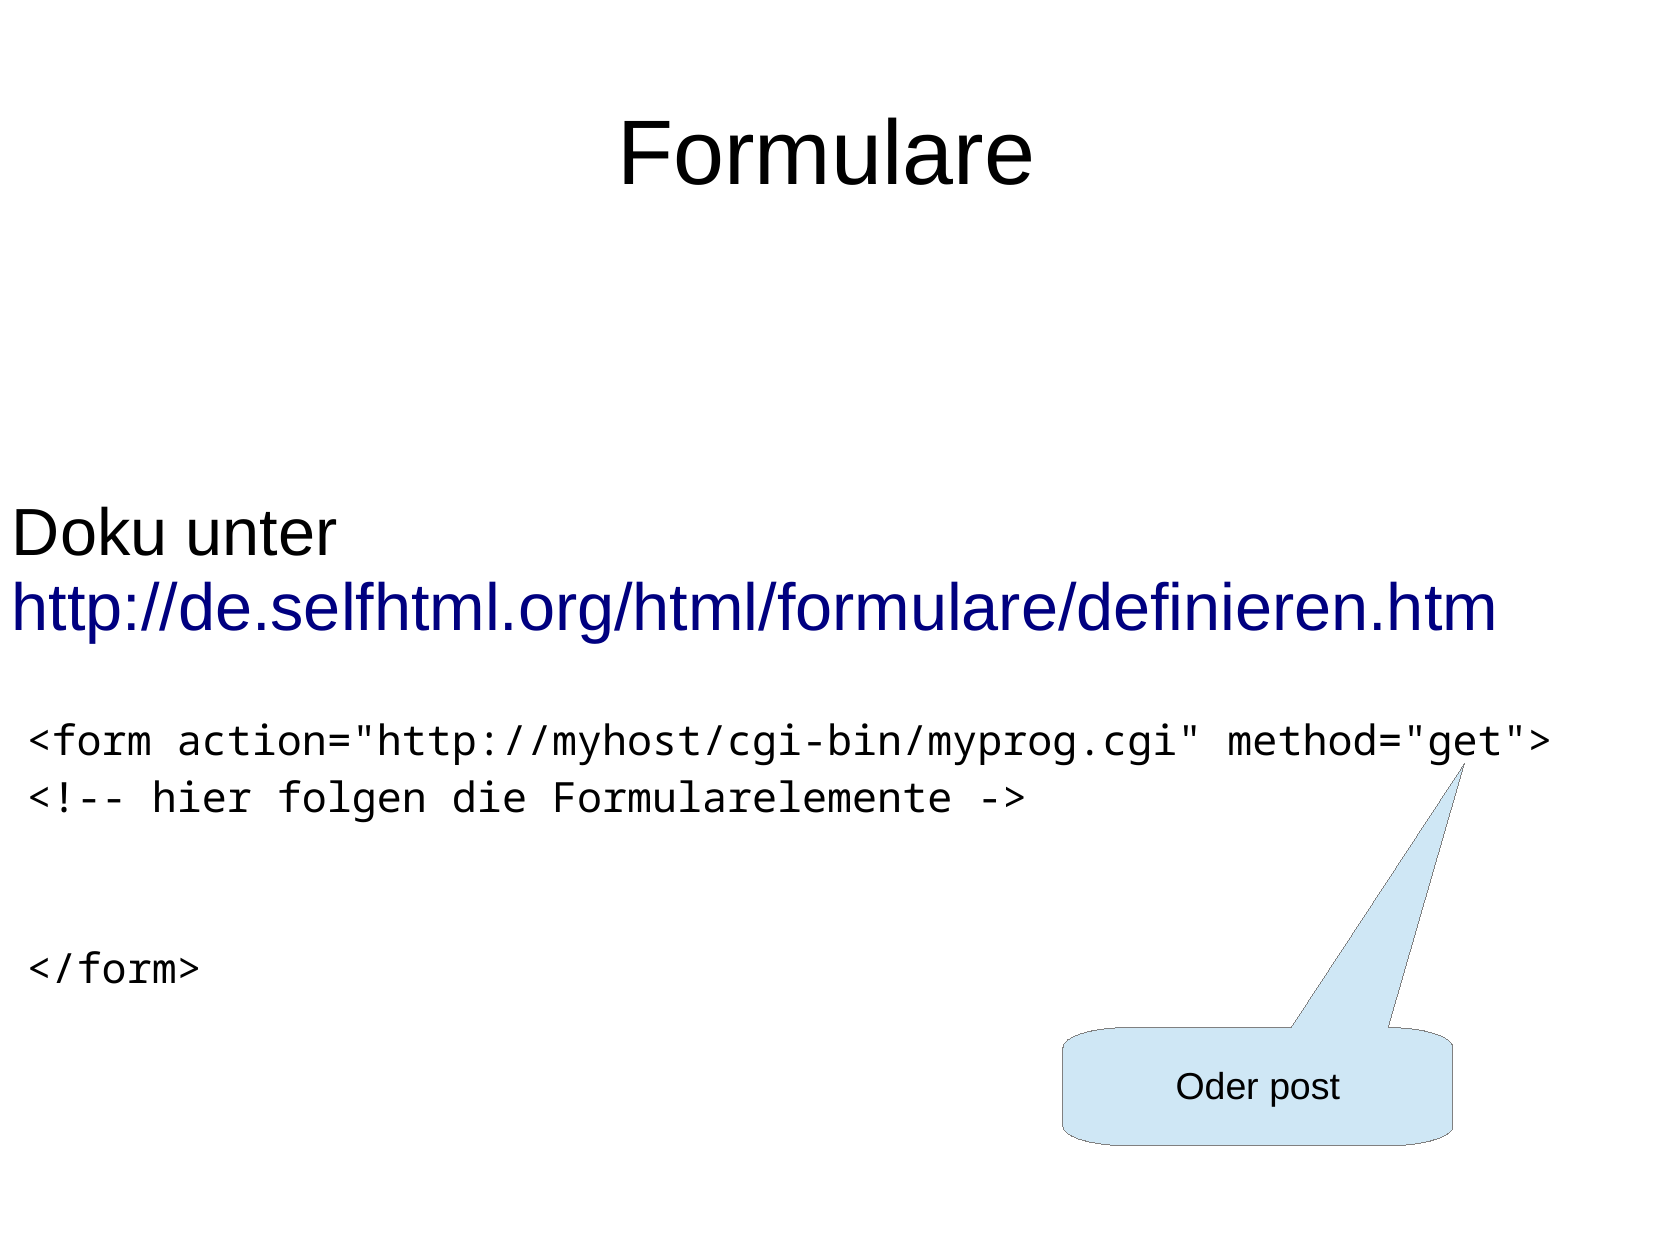

# Formulare
Doku unter http://de.selfhtml.org/html/formulare/definieren.htm
<form action="http://myhost/cgi-bin/myprog.cgi" method="get">
<!-- hier folgen die Formularelemente ->
</form>
Oder post